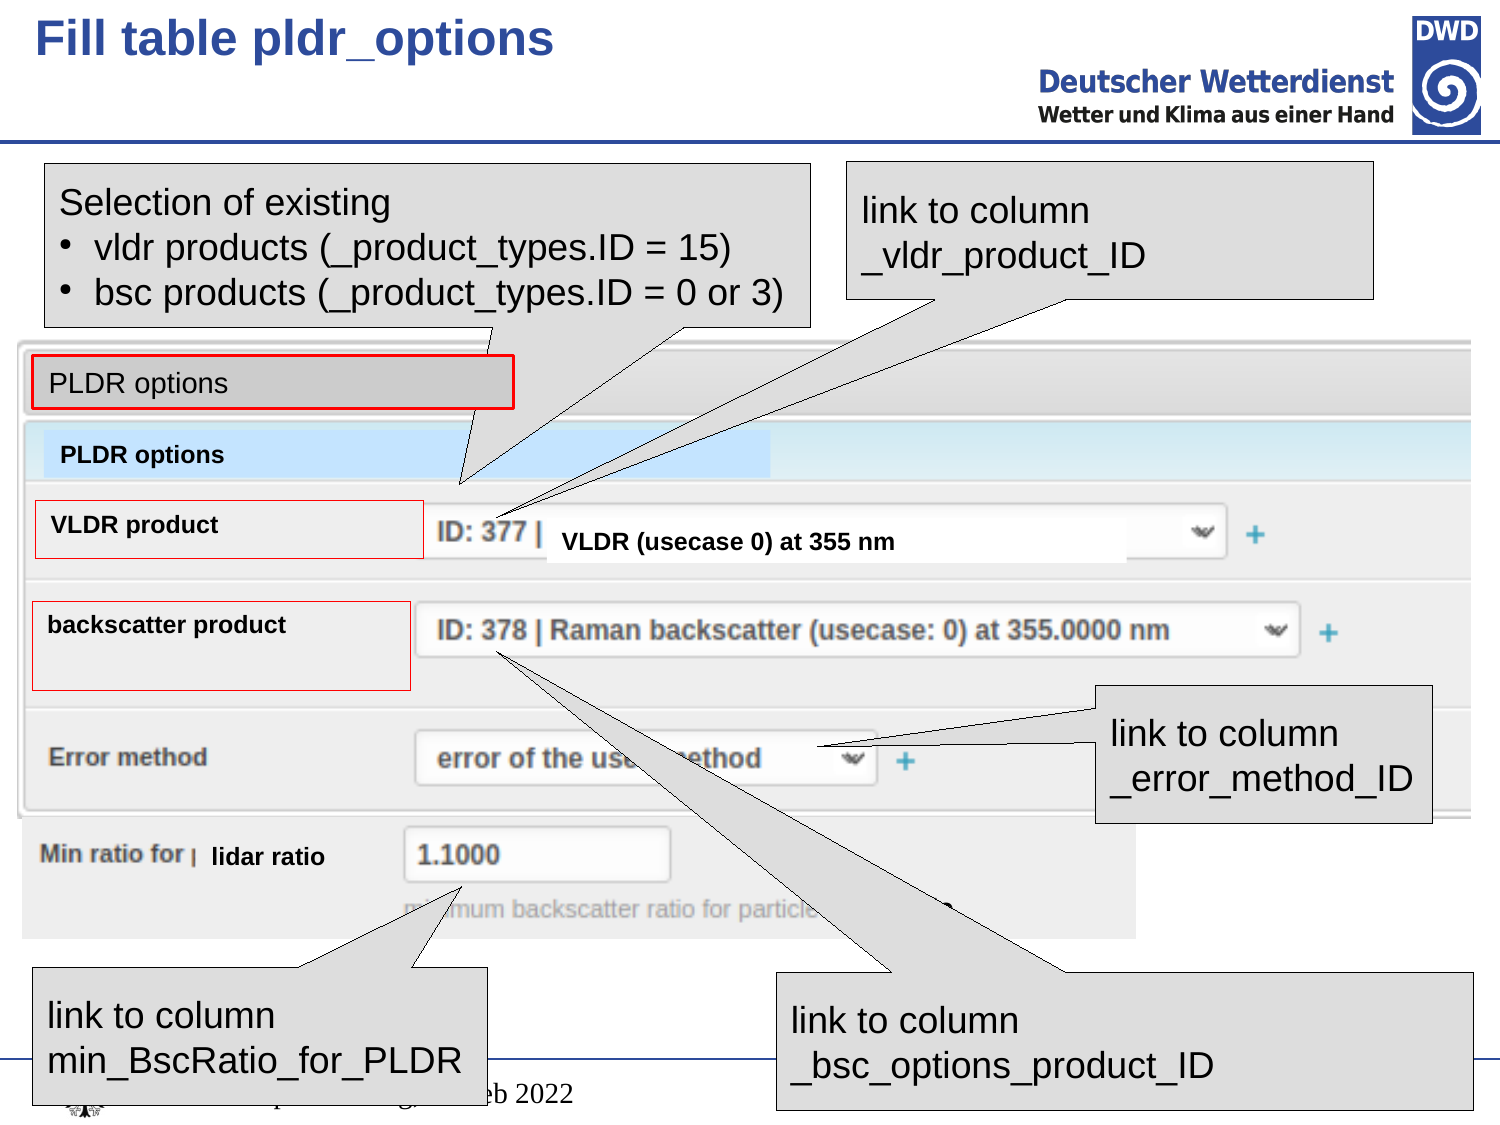

Fill table pldr_options
link to column
_vldr_product_ID
Selection of existing
vldr products (_product_types.ID = 15)
bsc products (_product_types.ID = 0 or 3)
PLDR options
PLDR options
VLDR product
VLDR (usecase 0) at 355 nm
backscatter product
link to column
_error_method_ID
lidar ratio
lidar ratio
link to column
min_BscRatio_for_PLDR
link to column
_bsc_options_product_ID